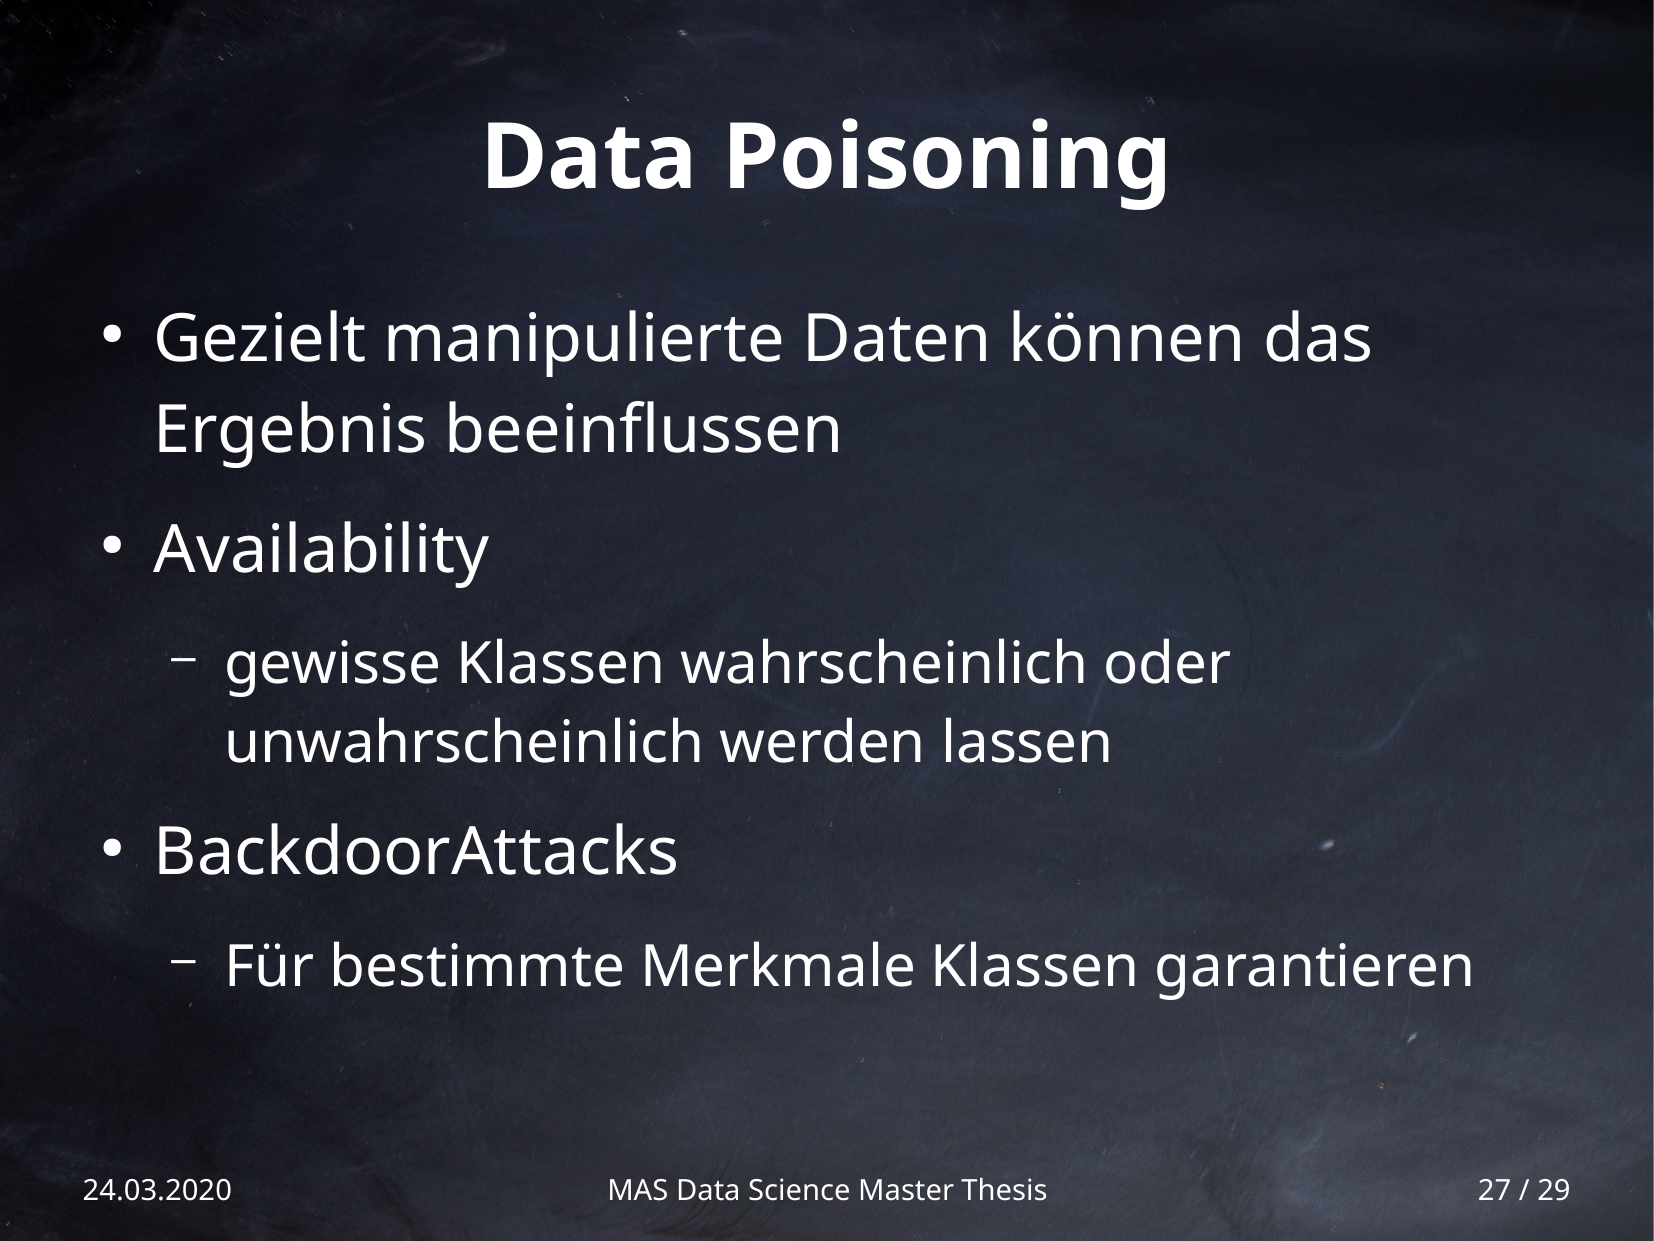

# Data Poisoning
Gezielt manipulierte Daten können das Ergebnis beeinflussen
Availability
gewisse Klassen wahrscheinlich oder unwahrscheinlich werden lassen
BackdoorAttacks
Für bestimmte Merkmale Klassen garantieren
27